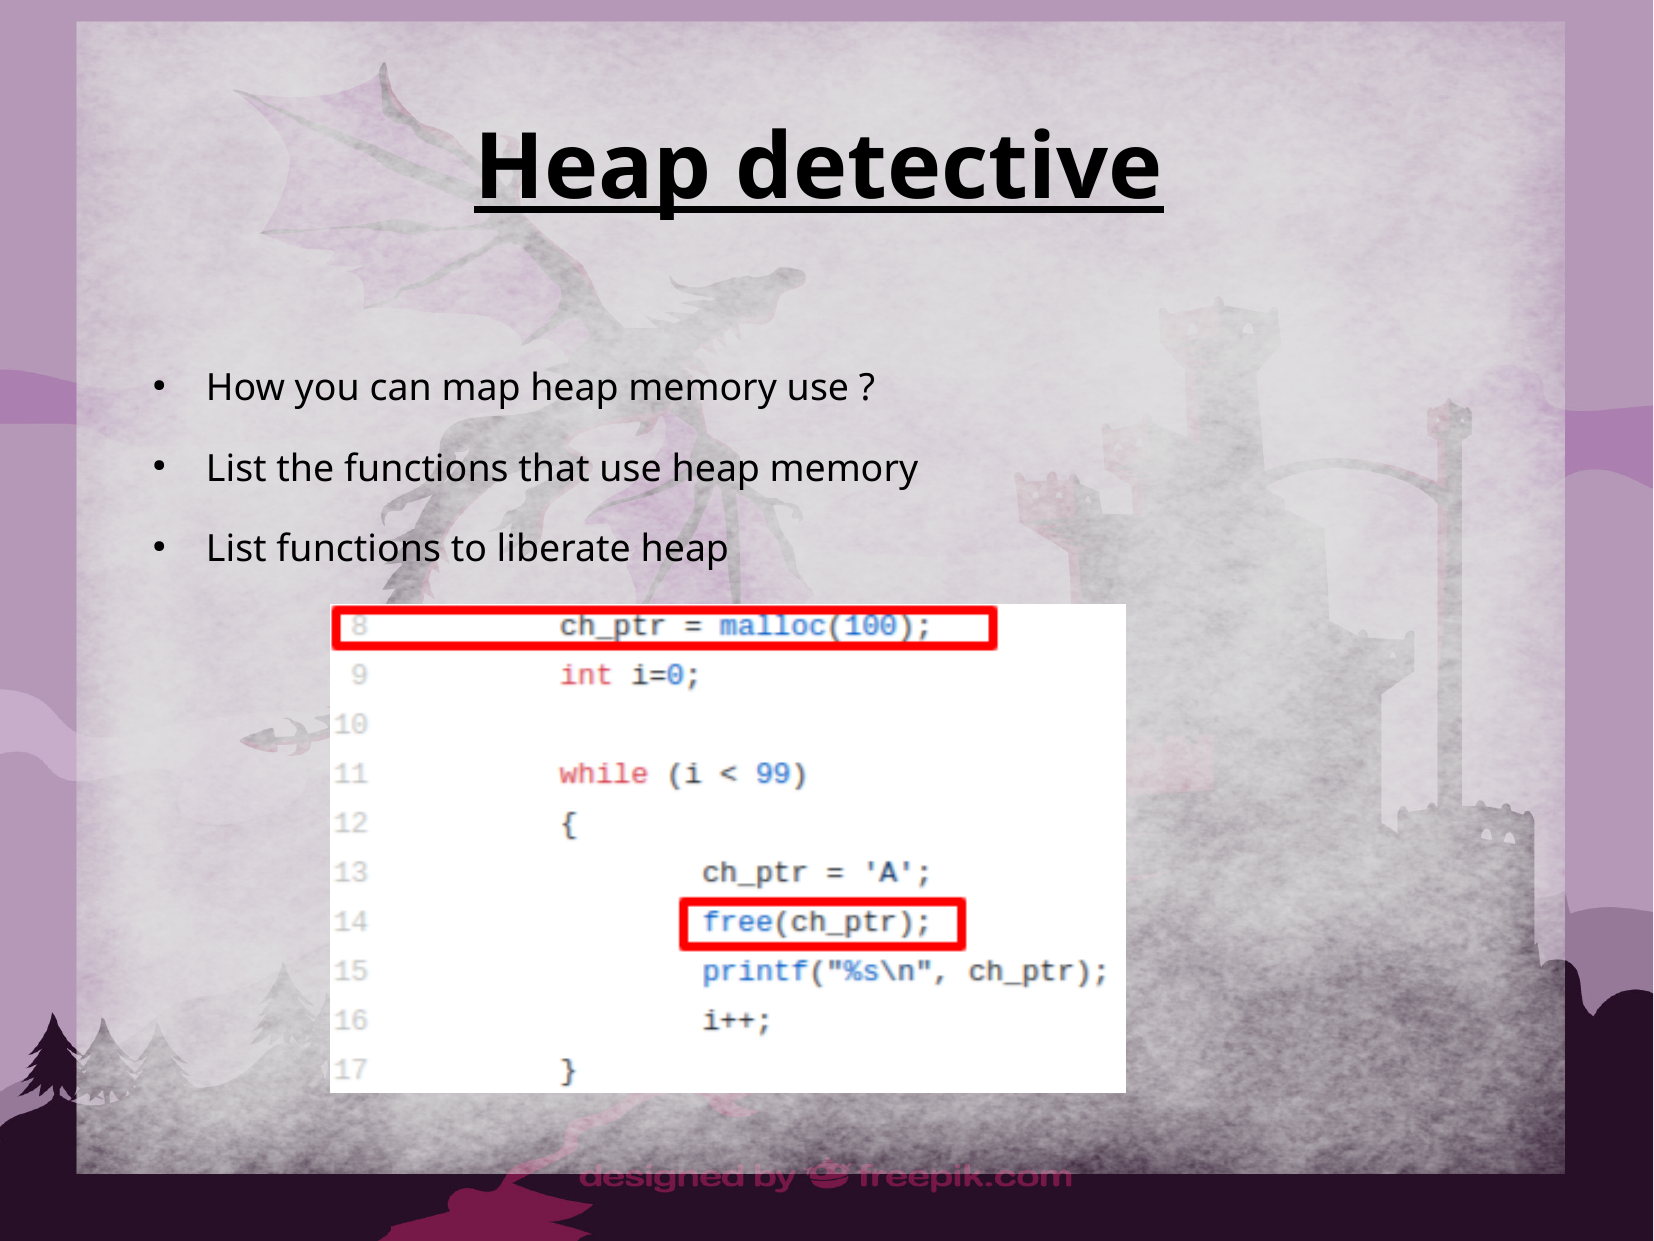

# Heap detective
How you can map heap memory use ?
List the functions that use heap memory
List functions to liberate heap